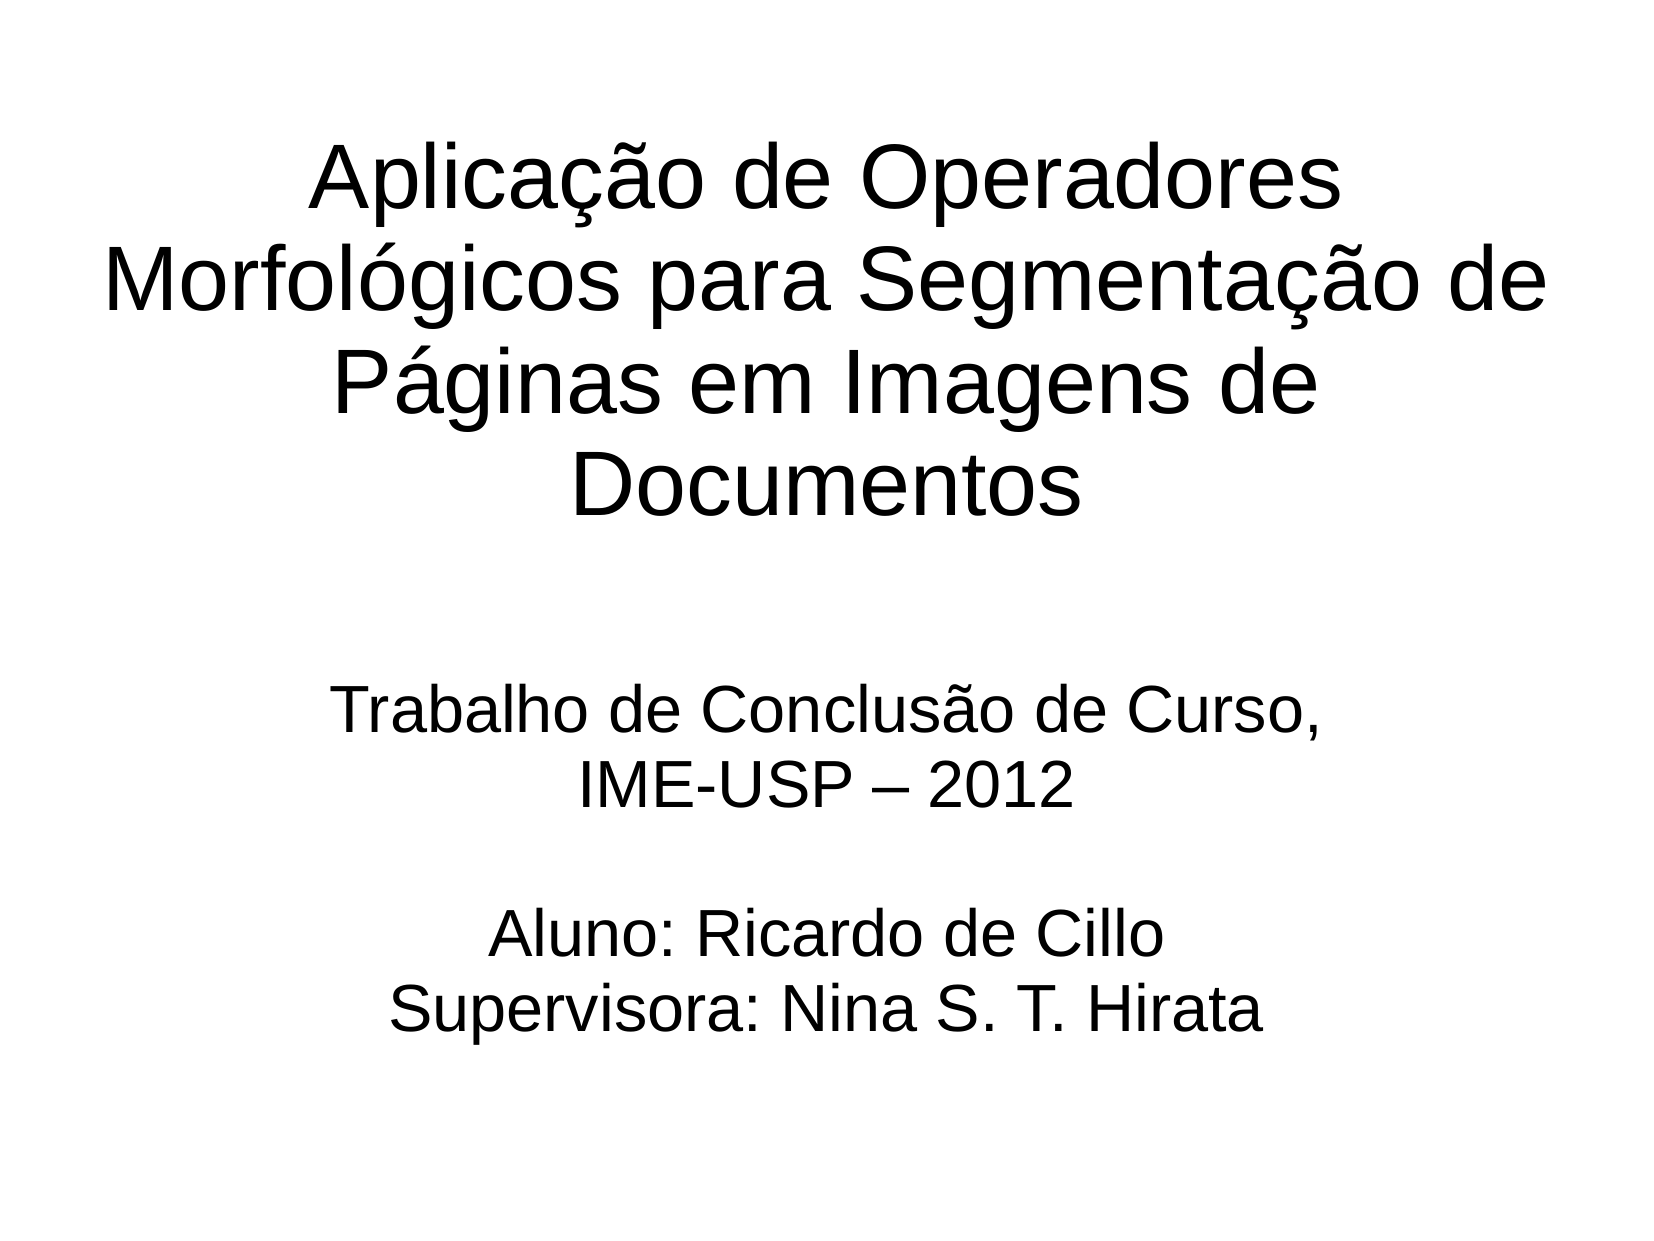

# Aplicação de Operadores Morfológicos para Segmentação de Páginas em Imagens de Documentos
Trabalho de Conclusão de Curso,
IME-USP – 2012
Aluno: Ricardo de Cillo
Supervisora: Nina S. T. Hirata